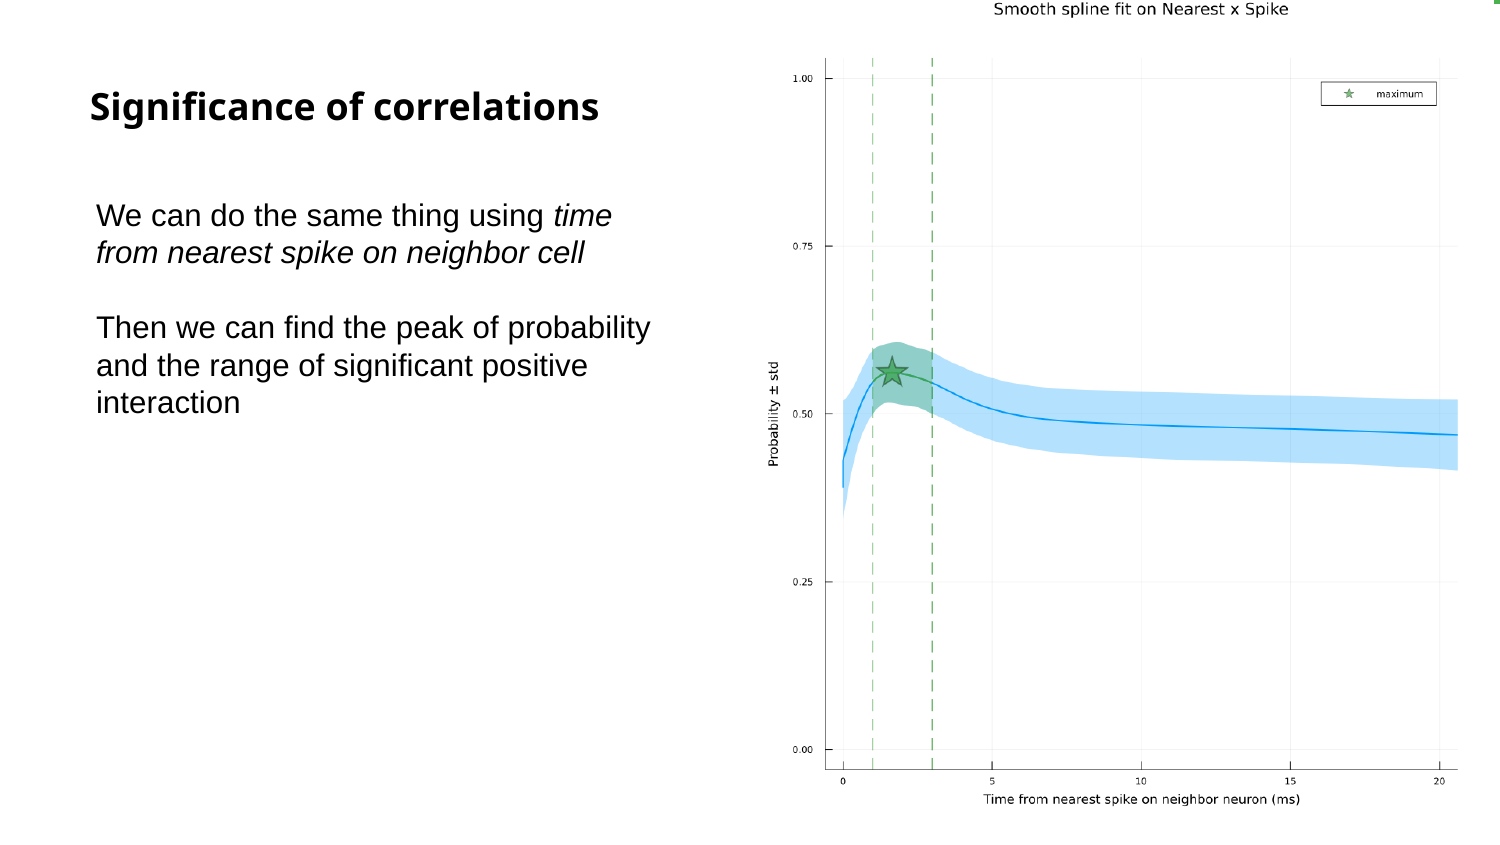

Significance of correlations
We can do the same thing using time from nearest spike on neighbor cell instead of time
We can do the same thing using time from nearest spike on neighbor cell
Then we can find the peak of probability and the range of significant positive interaction